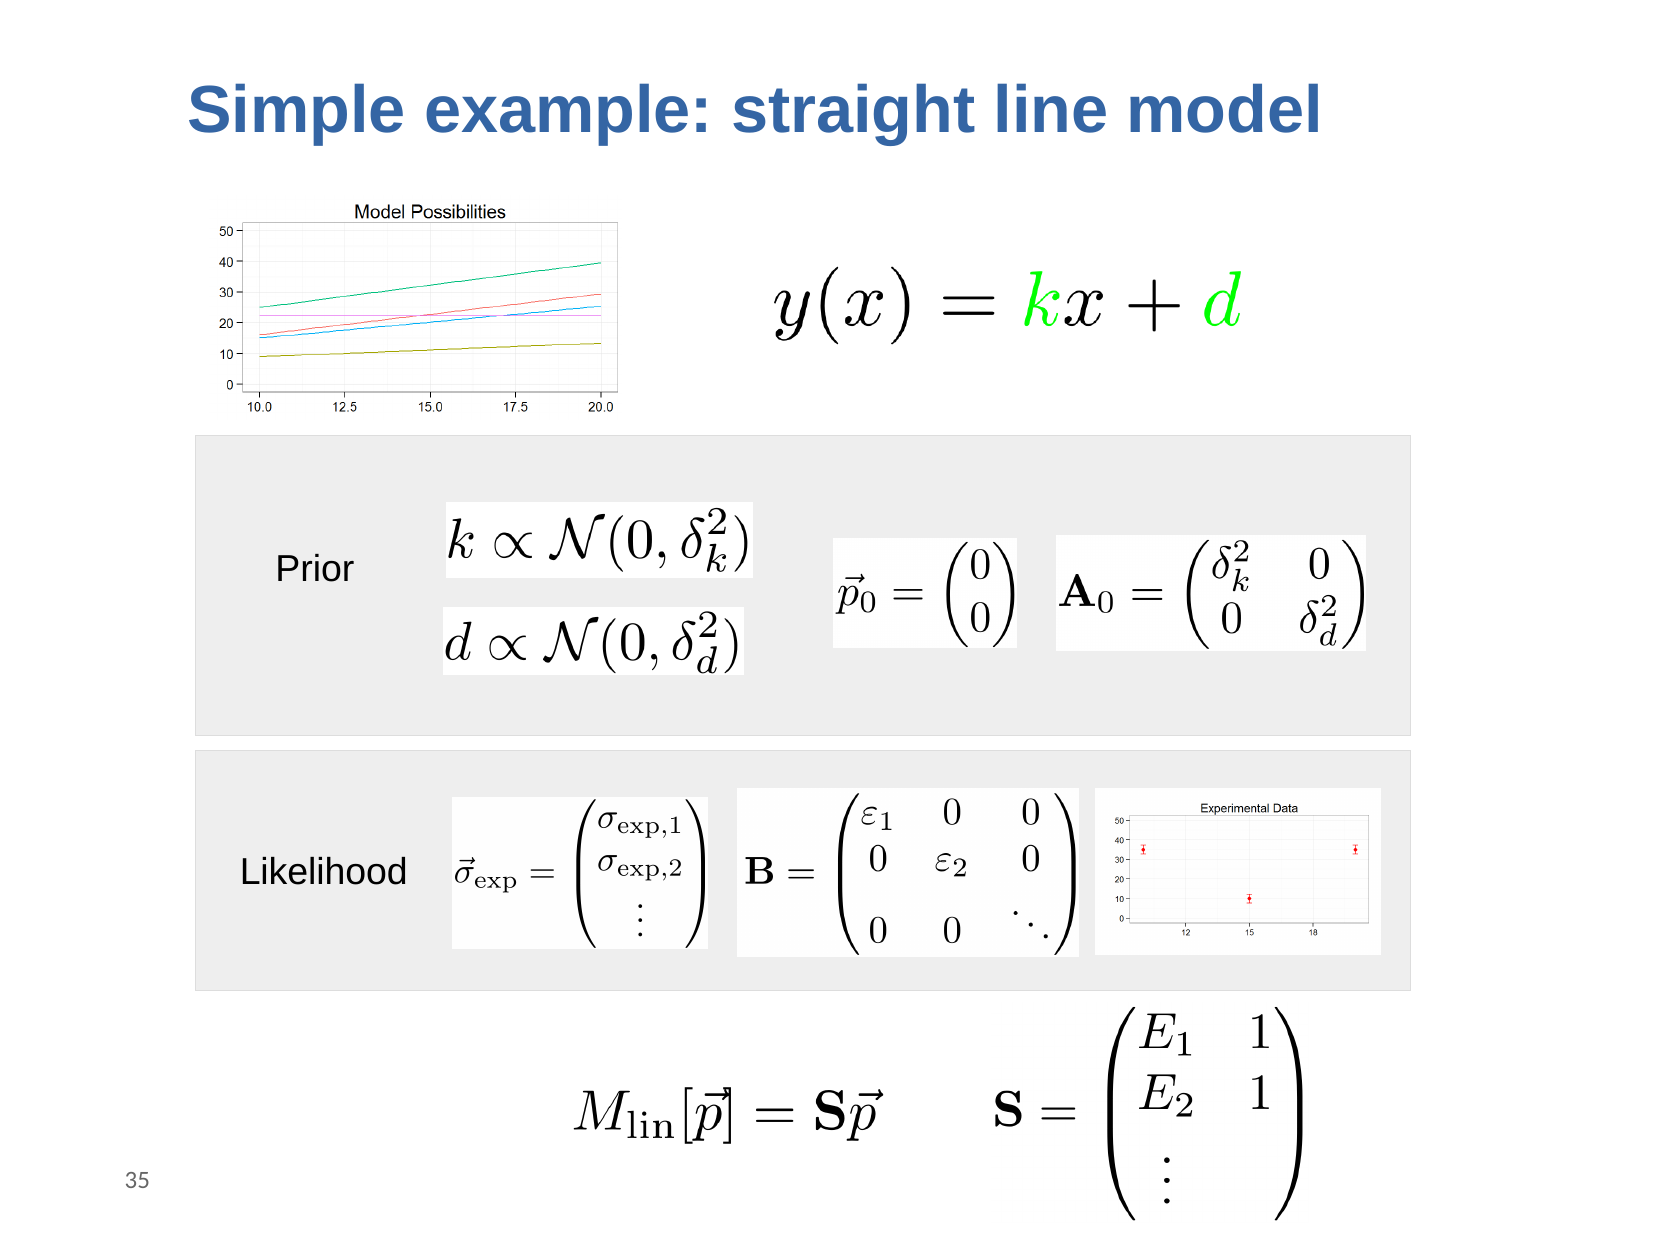

# Simple example: straight line model
Prior
Likelihood
35